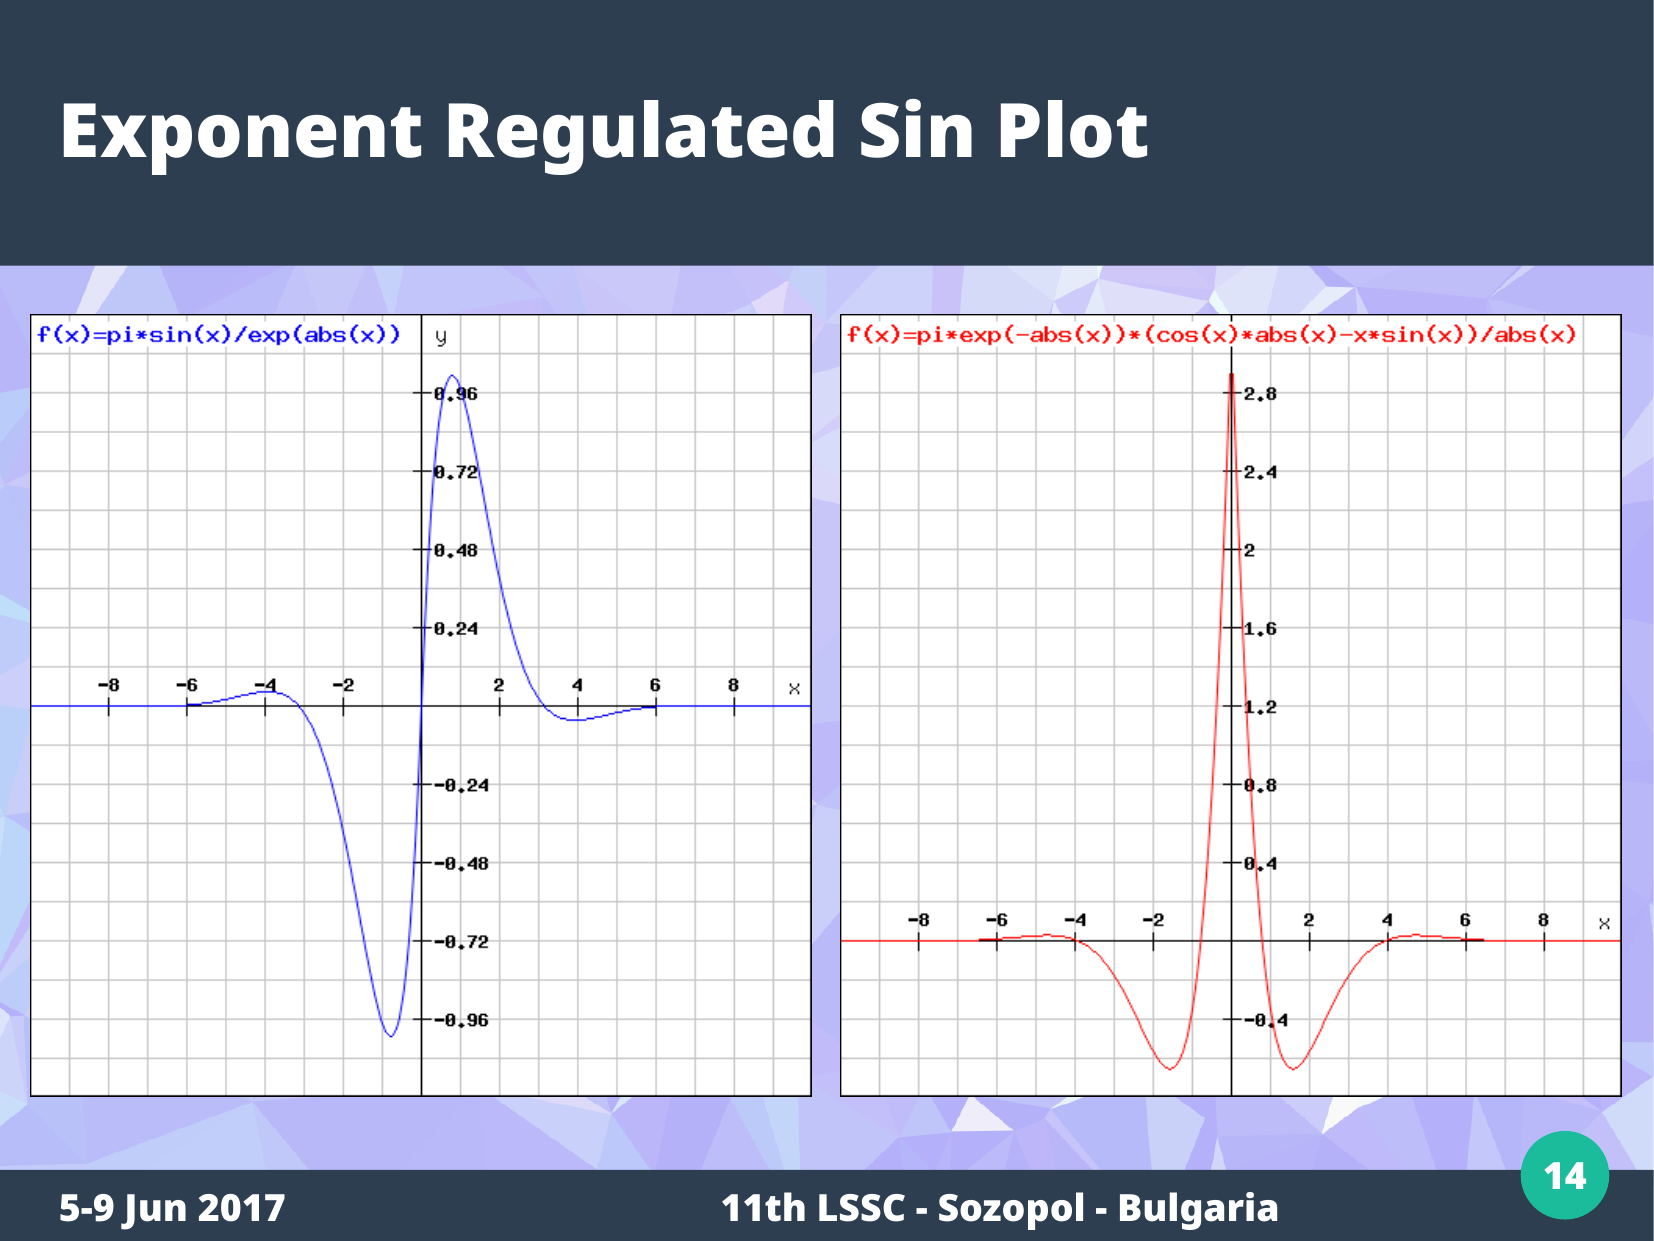

# Exponent Regulated Sin Plot
14
5-9 Jun 2017
11th LSSC - Sozopol - Bulgaria